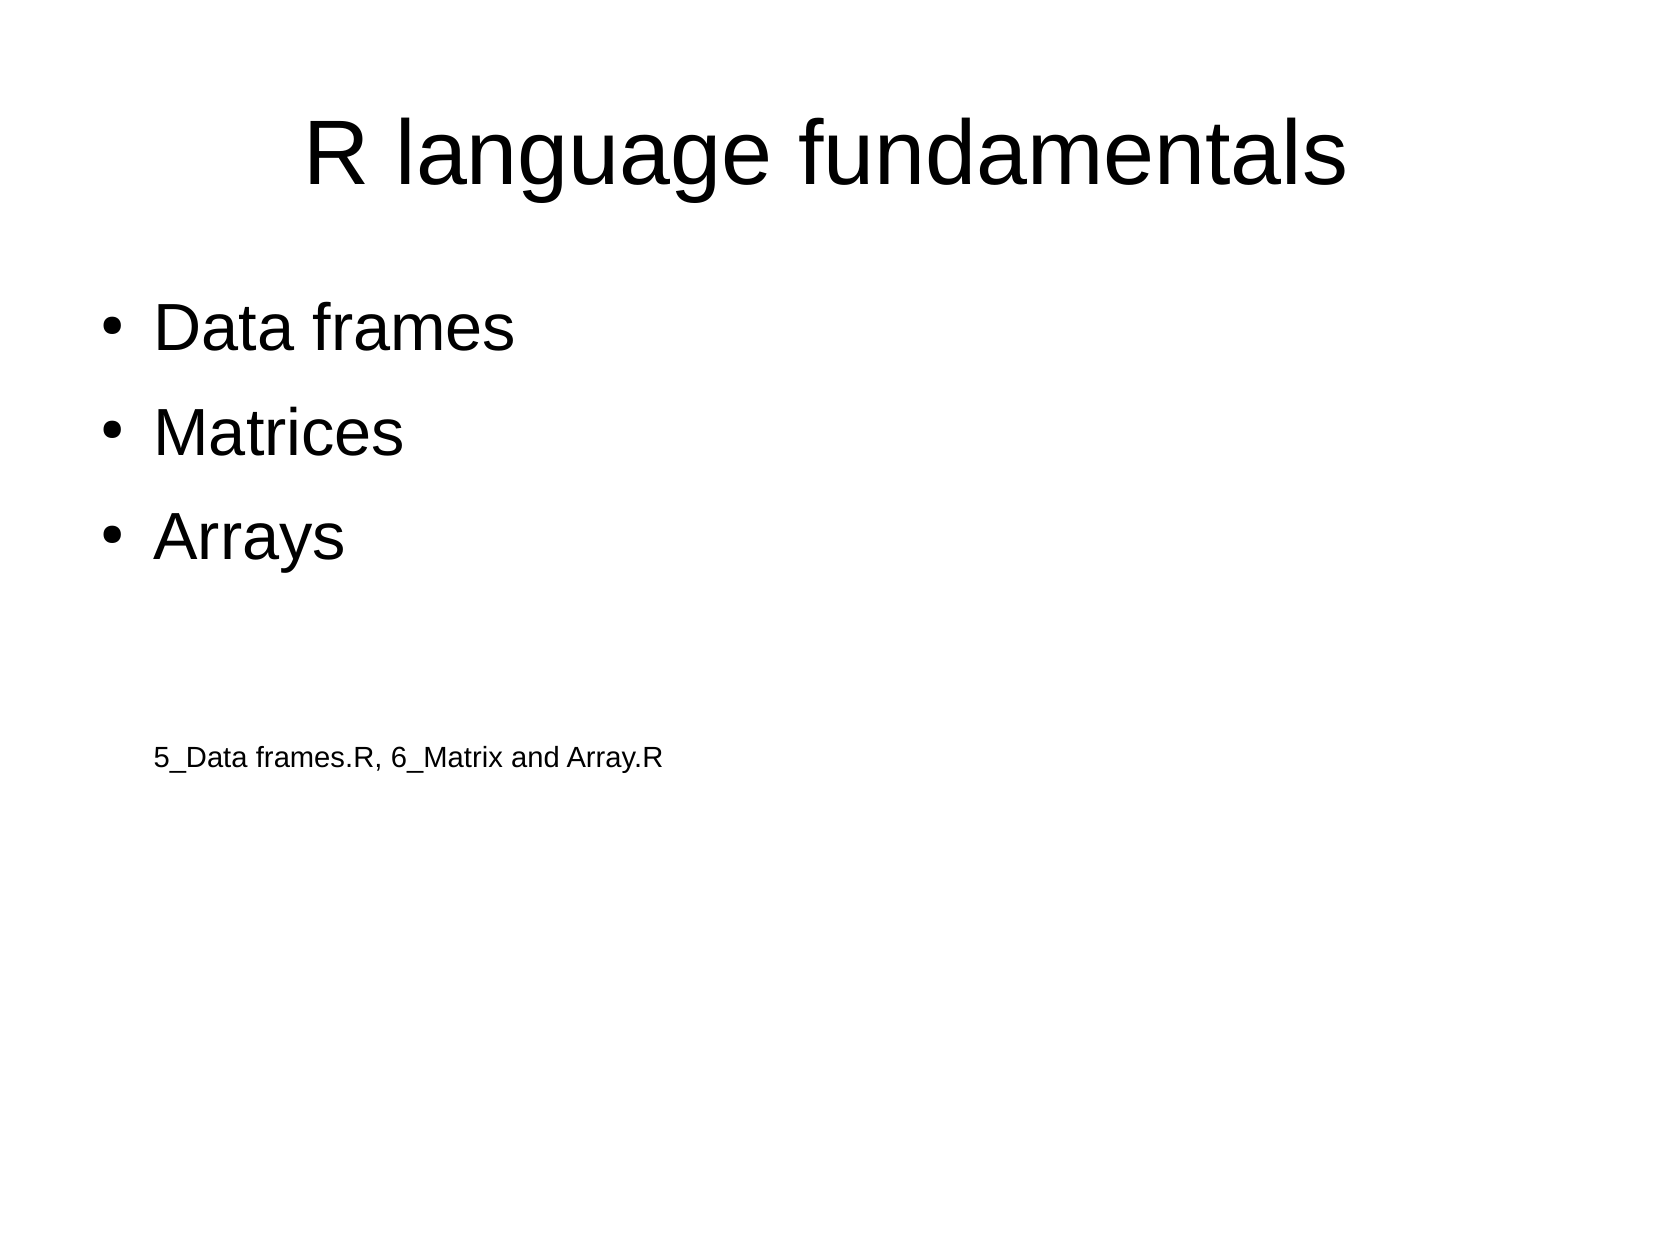

# R language fundamentals
Data frames
Matrices
Arrays
5_Data frames.R, 6_Matrix and Array.R